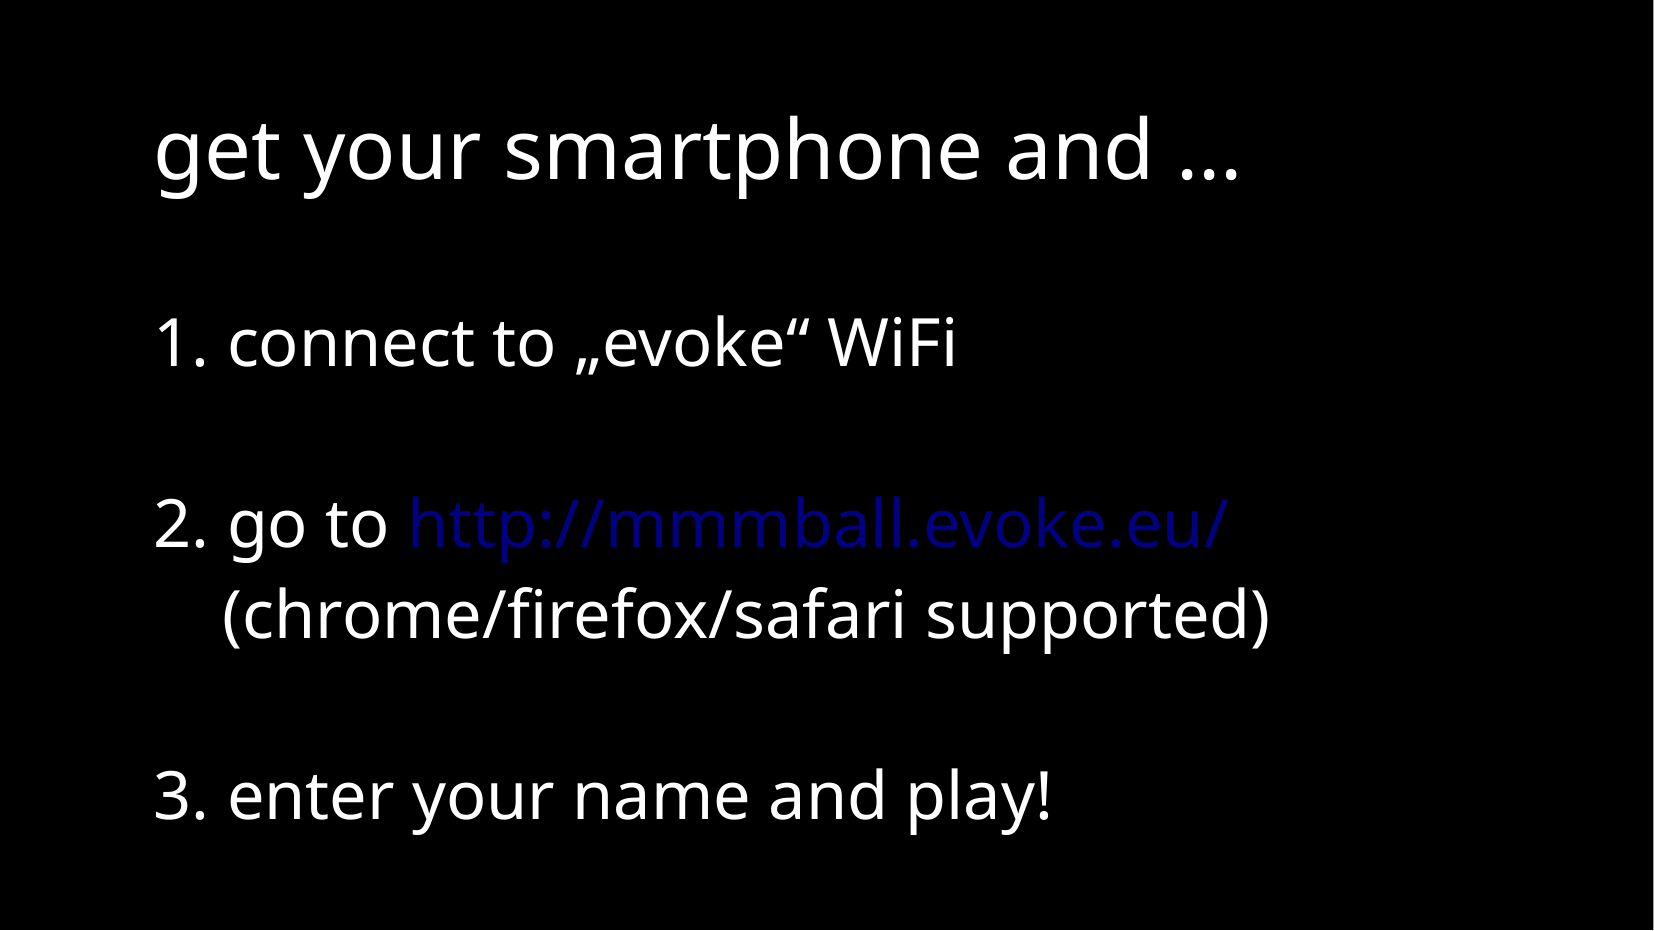

# get your smartphone and ...
1. connect to „evoke“ WiFi
2. go to http://mmmball.evoke.eu/
 (chrome/firefox/safari supported)
3. enter your name and play!